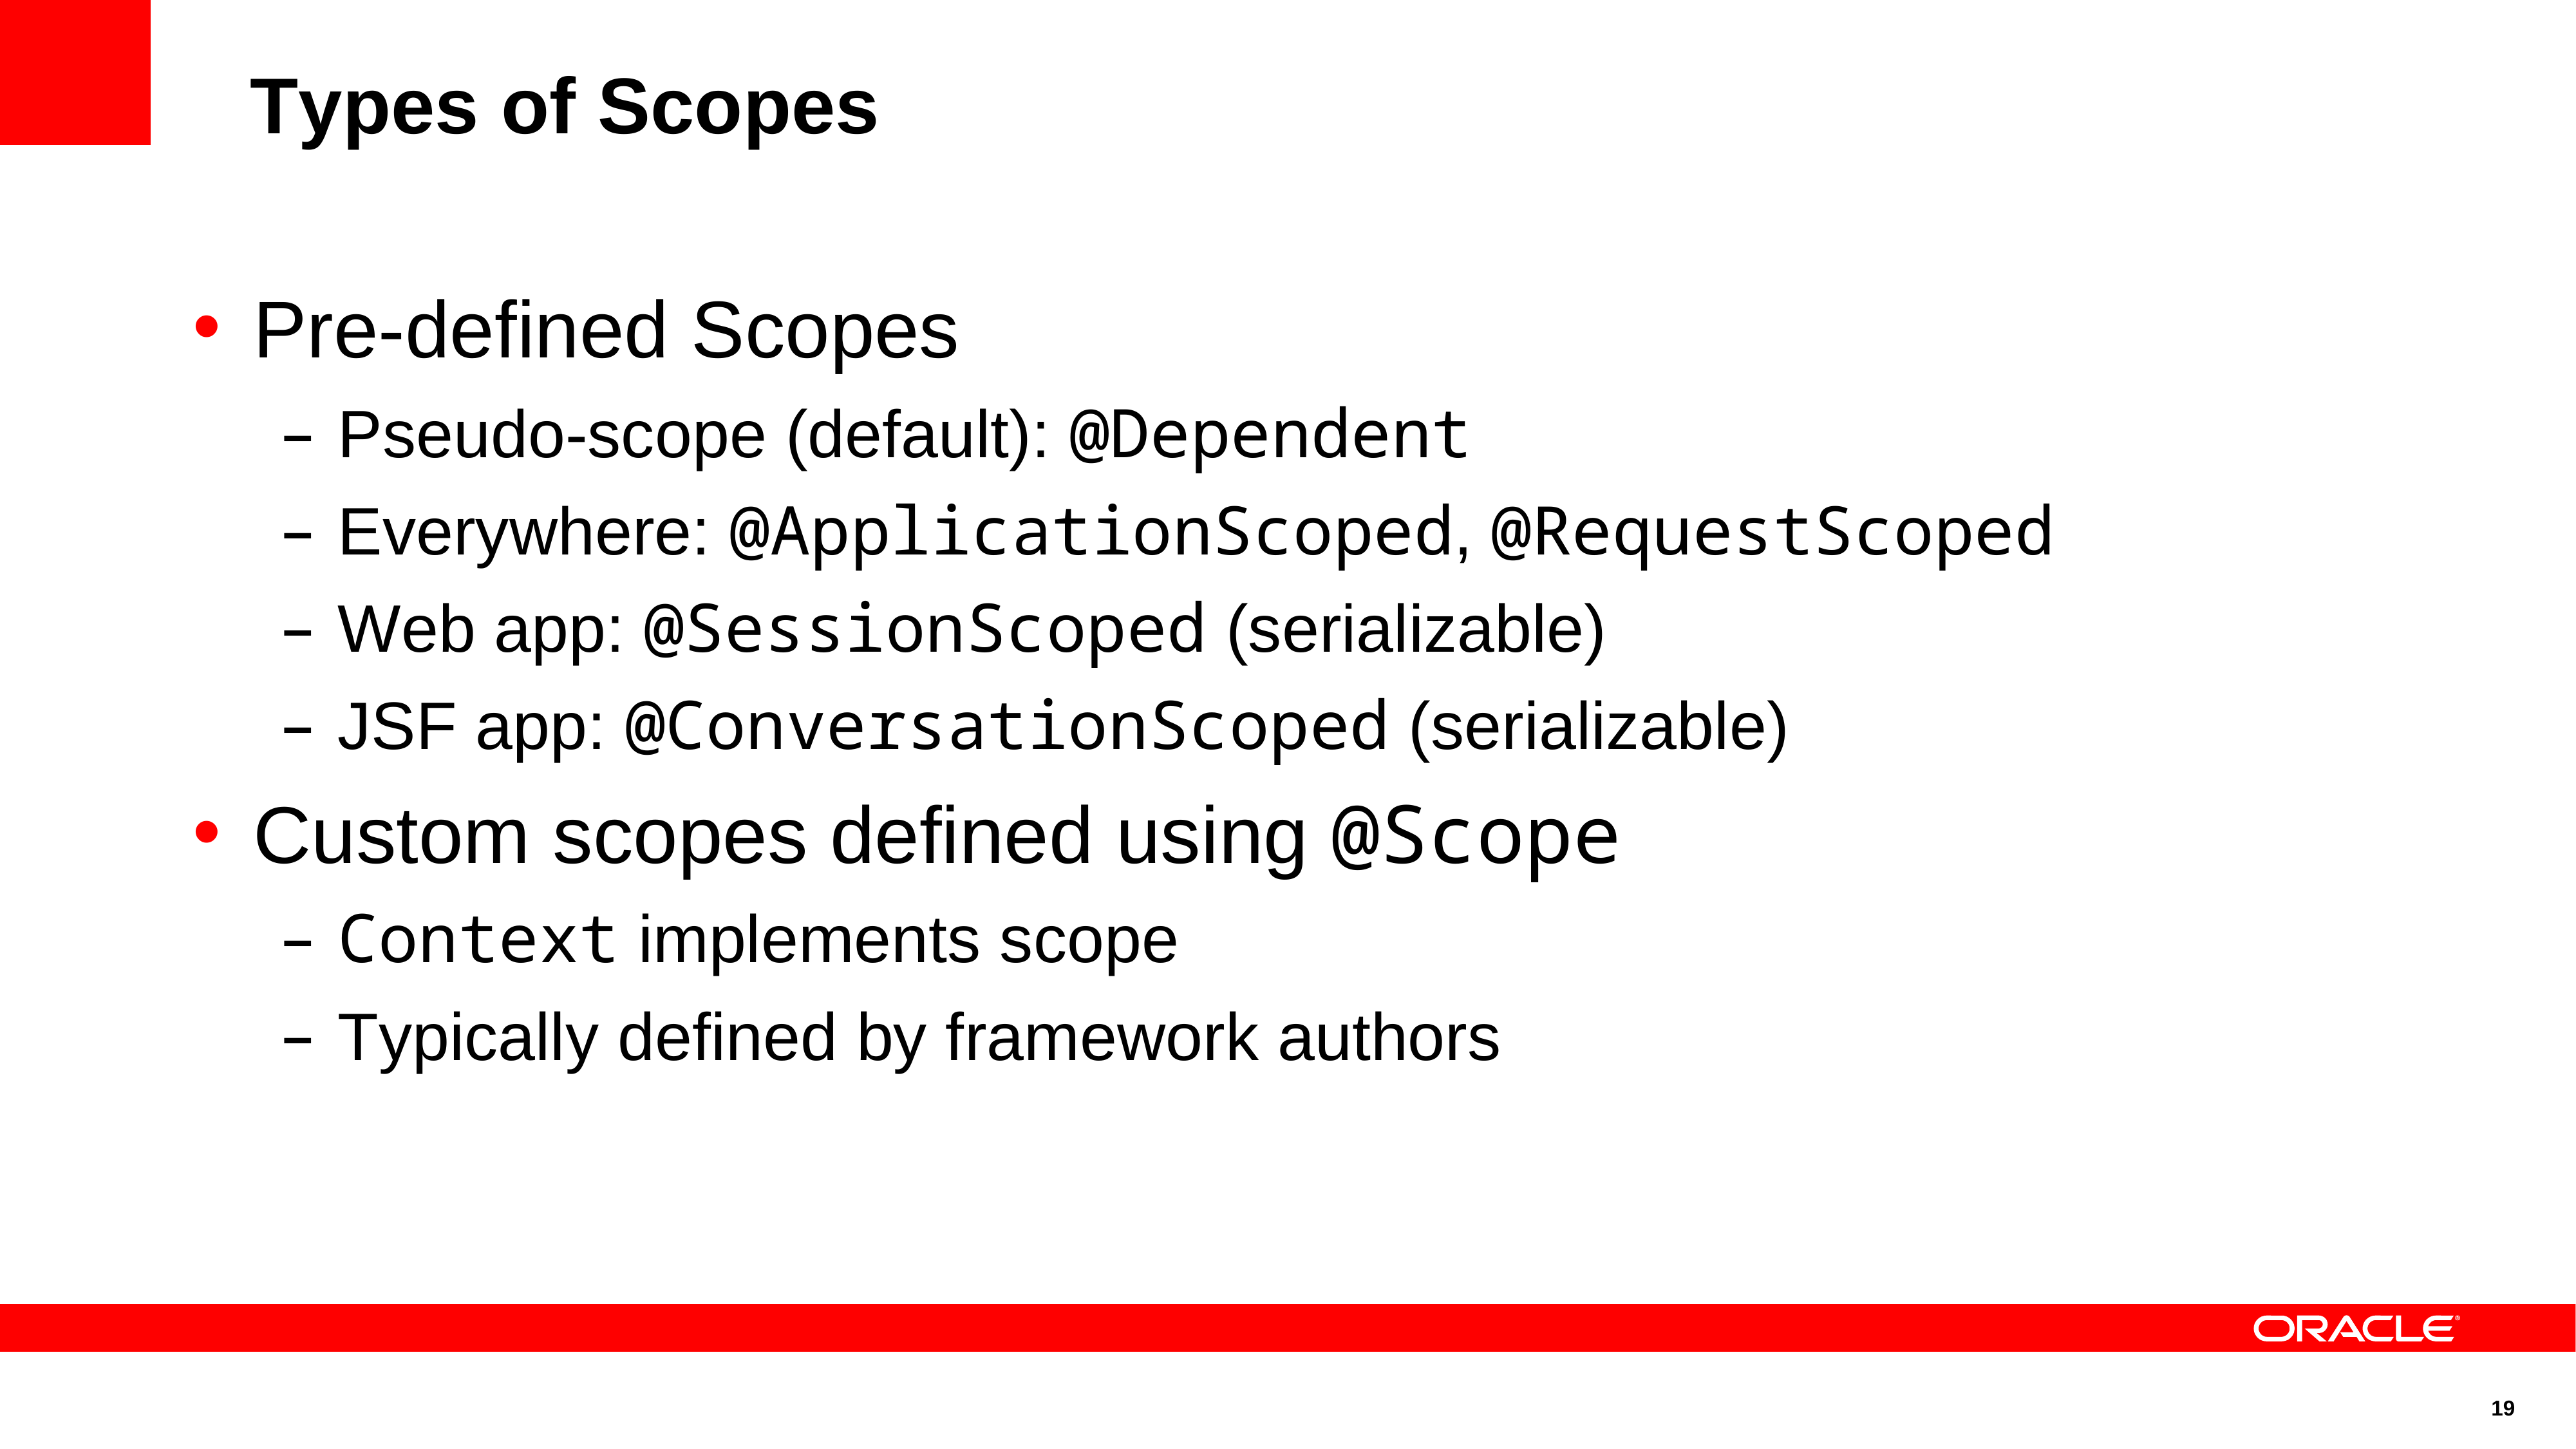

# Types of Scopes
Pre-defined Scopes
Pseudo-scope (default): @Dependent
Everywhere: @ApplicationScoped, @RequestScoped
Web app: @SessionScoped (serializable)
JSF app: @ConversationScoped (serializable)
Custom scopes defined using @Scope
Context implements scope
Typically defined by framework authors